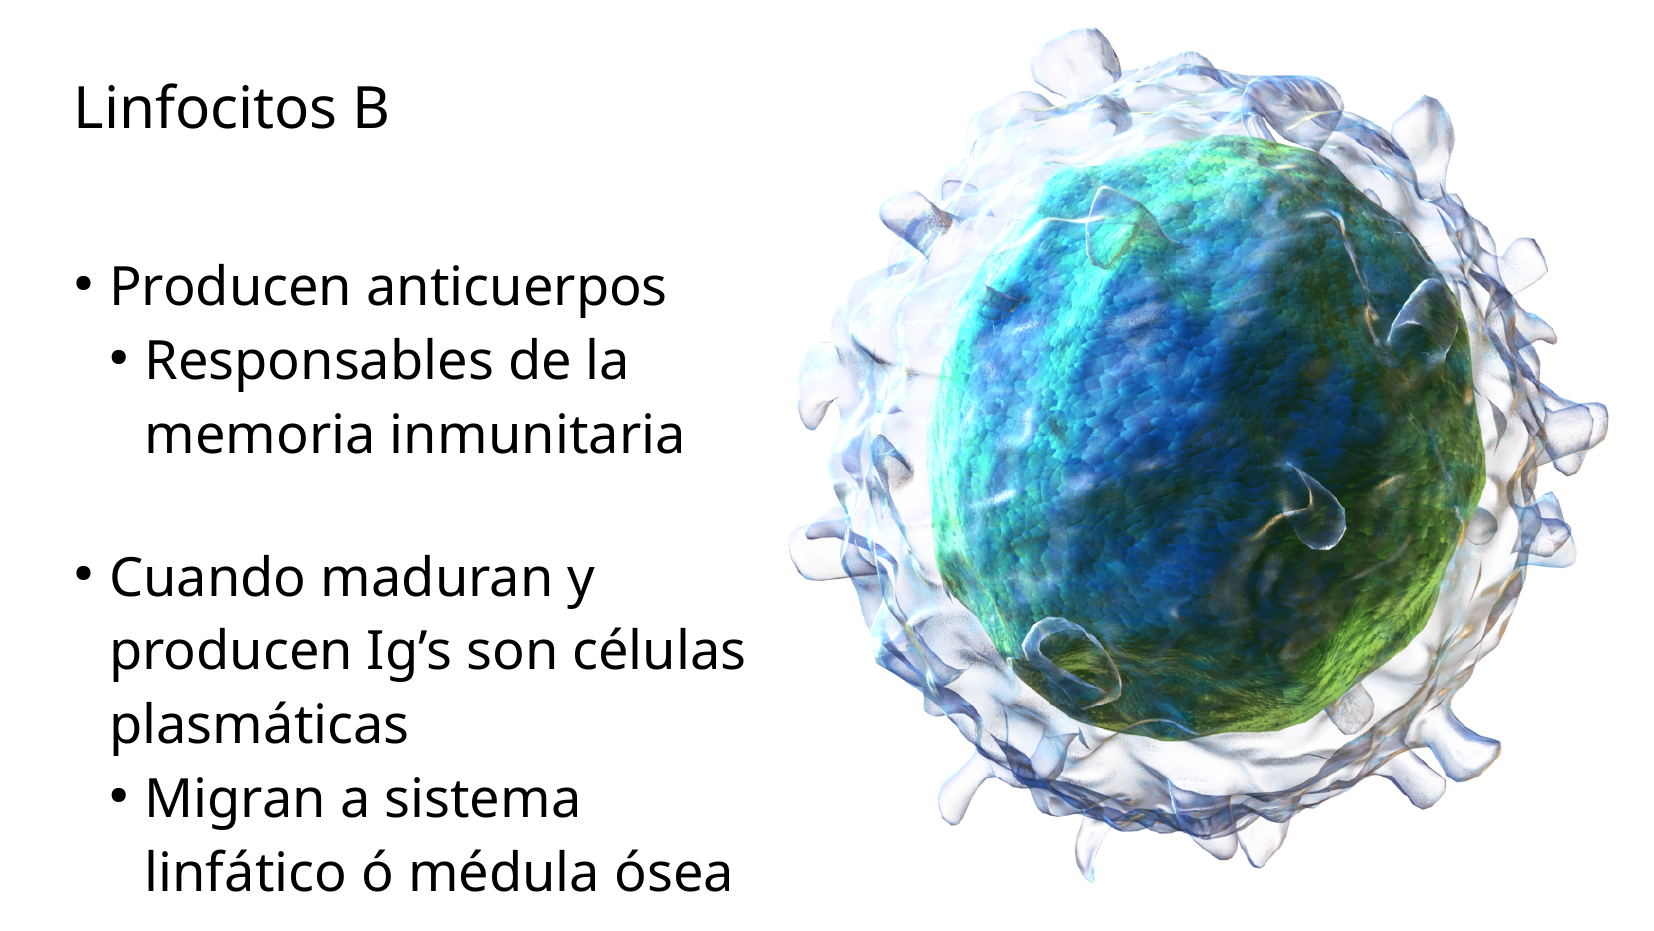

Linfocitos B
Producen anticuerpos
Responsables de la memoria inmunitaria
Cuando maduran y producen Ig’s son células plasmáticas
Migran a sistema linfático ó médula ósea
Activadas por Linfocitos T
28